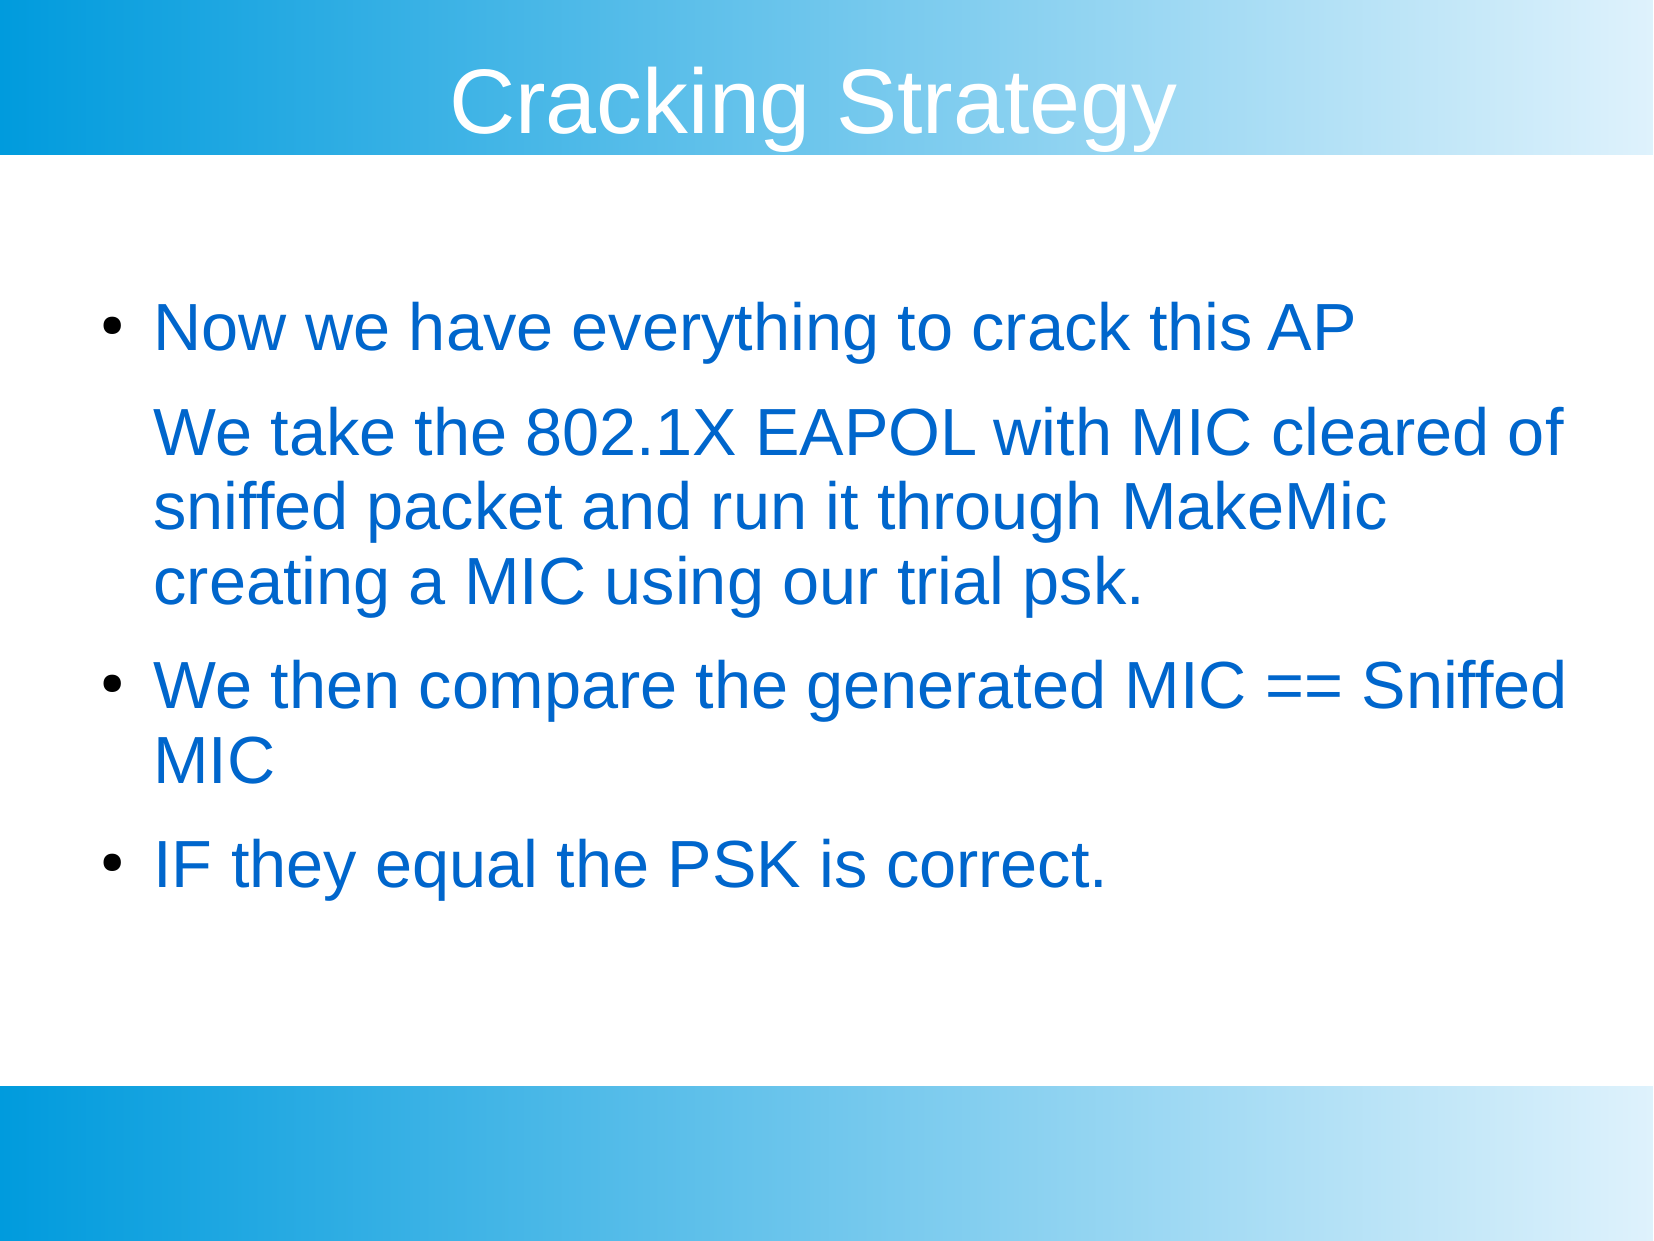

# Cracking Strategy
Now we have everything to crack this AP
We take the 802.1X EAPOL with MIC cleared of sniffed packet and run it through MakeMic creating a MIC using our trial psk.
We then compare the generated MIC == Sniffed MIC
IF they equal the PSK is correct.